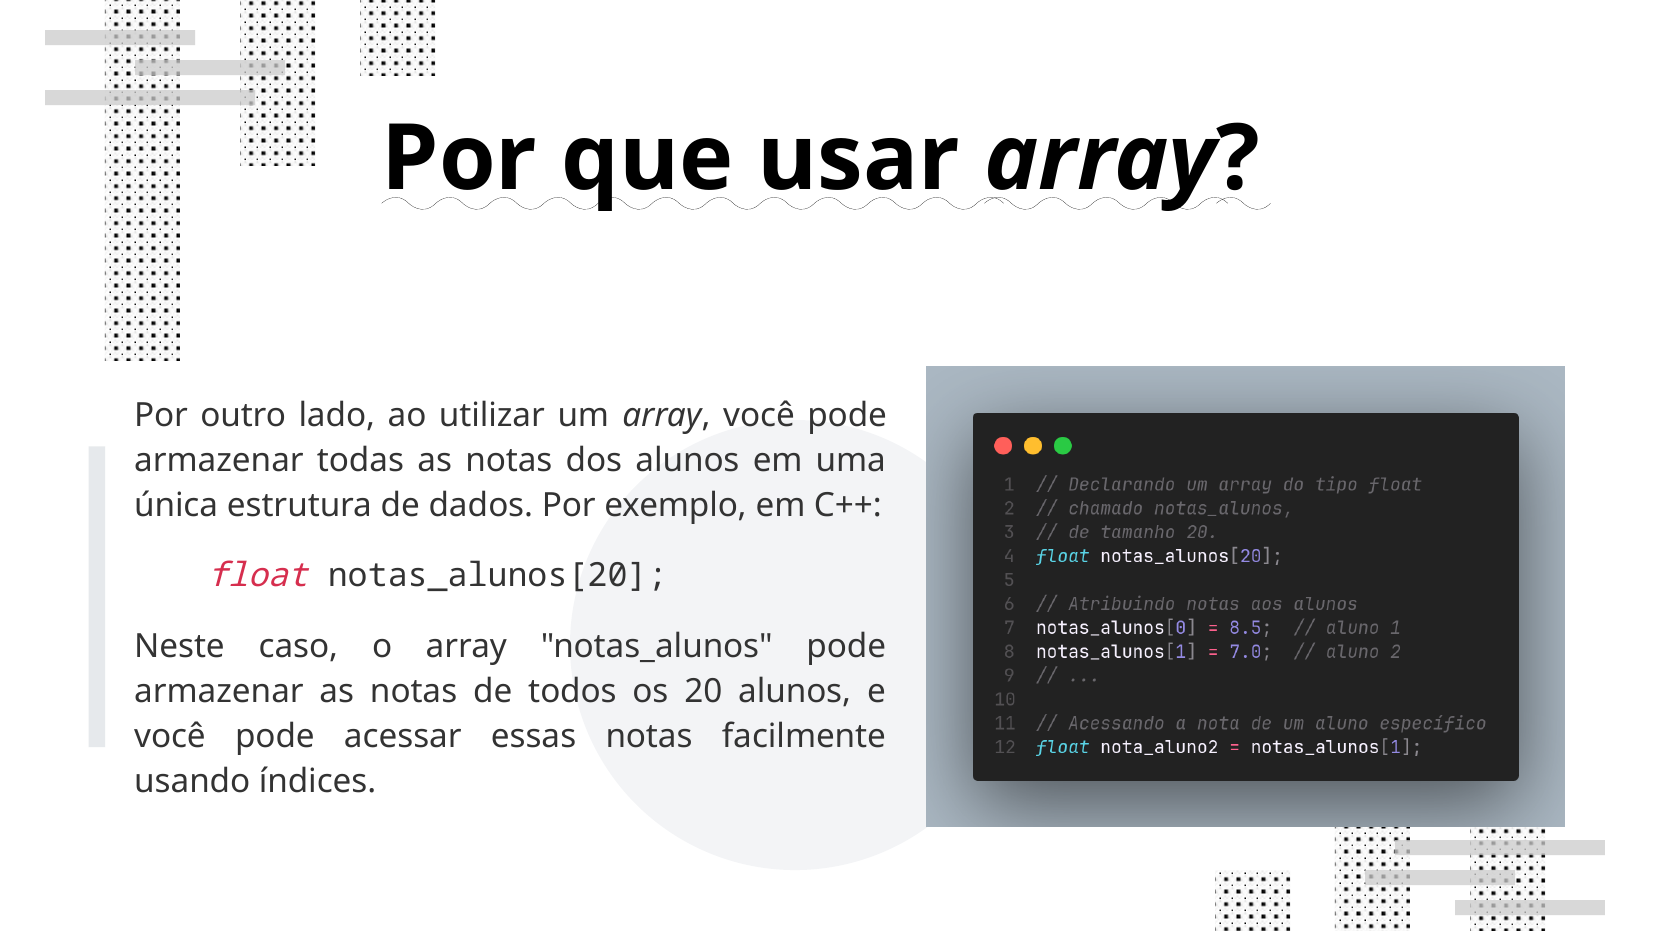

# Por que usar array?
Por outro lado, ao utilizar um array, você pode armazenar todas as notas dos alunos em uma única estrutura de dados. Por exemplo, em C++:
	float notas_alunos[20];
Neste caso, o array "notas_alunos" pode armazenar as notas de todos os 20 alunos, e você pode acessar essas notas facilmente usando índices.